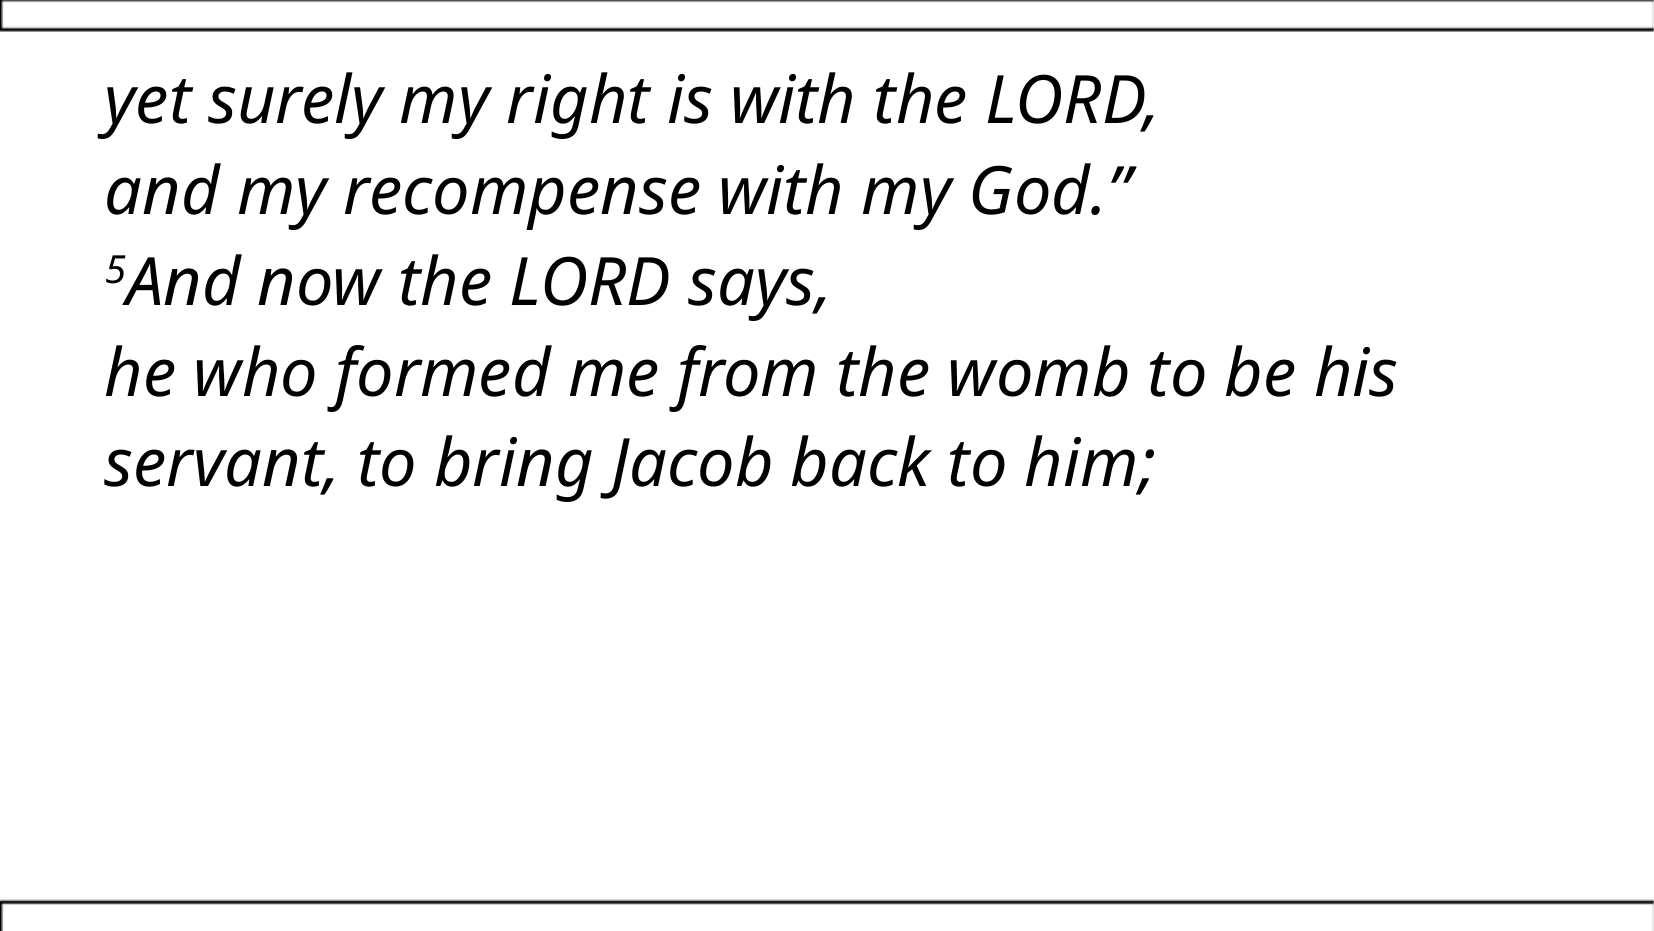

yet surely my right is with the LORD,
and my recompense with my God.”
5And now the LORD says,
he who formed me from the womb to be his servant, to bring Jacob back to him;